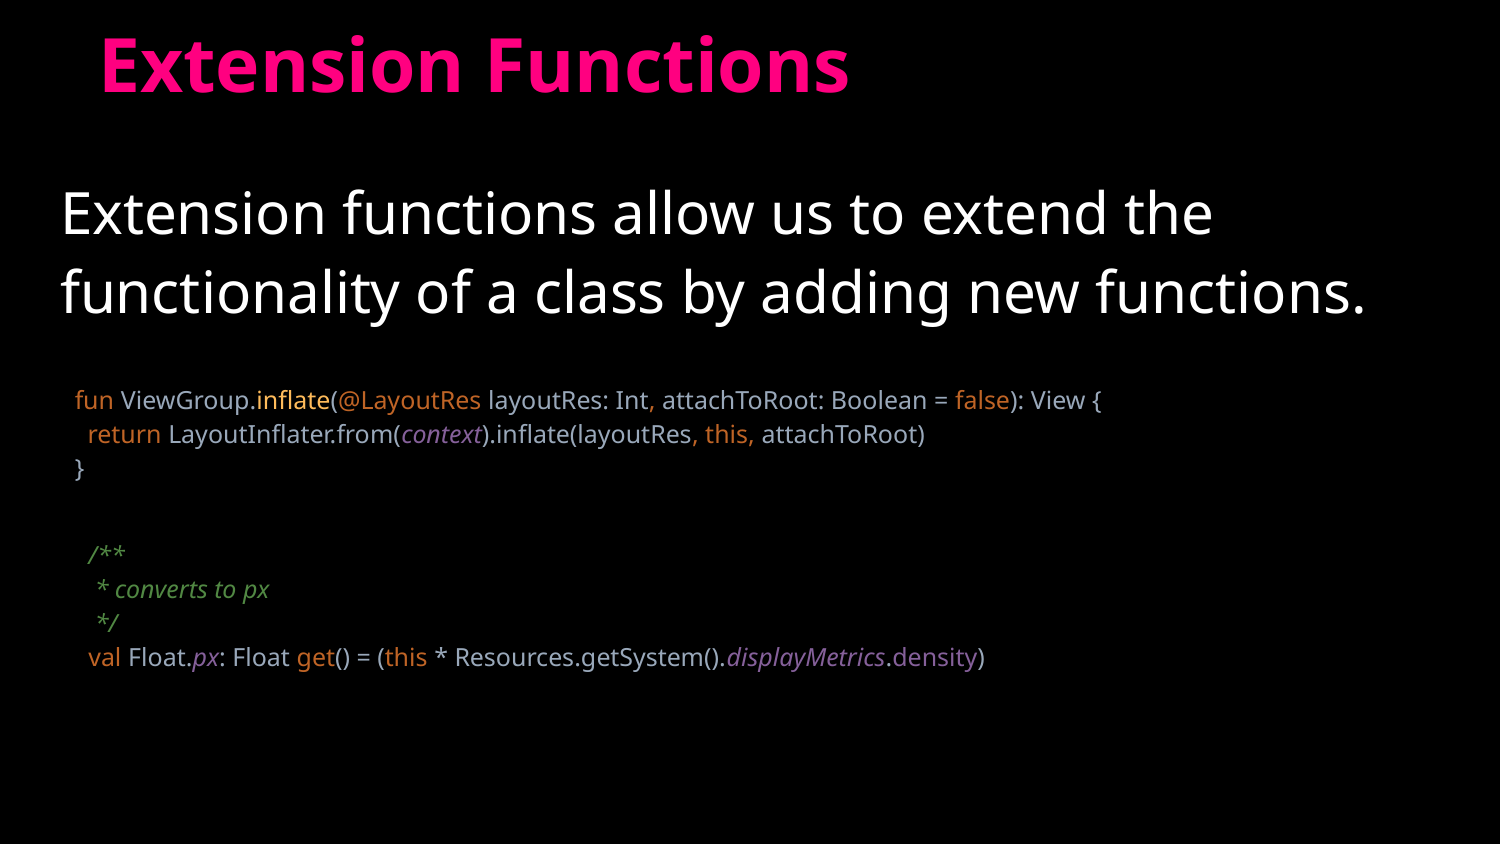

# Extension Functions
Extension functions allow us to extend the functionality of a class by adding new functions.
fun ViewGroup.inflate(@LayoutRes layoutRes: Int, attachToRoot: Boolean = false): View {
 return LayoutInflater.from(context).inflate(layoutRes, this, attachToRoot)
}
/**
 * converts to px
 */
val Float.px: Float get() = (this * Resources.getSystem().displayMetrics.density)